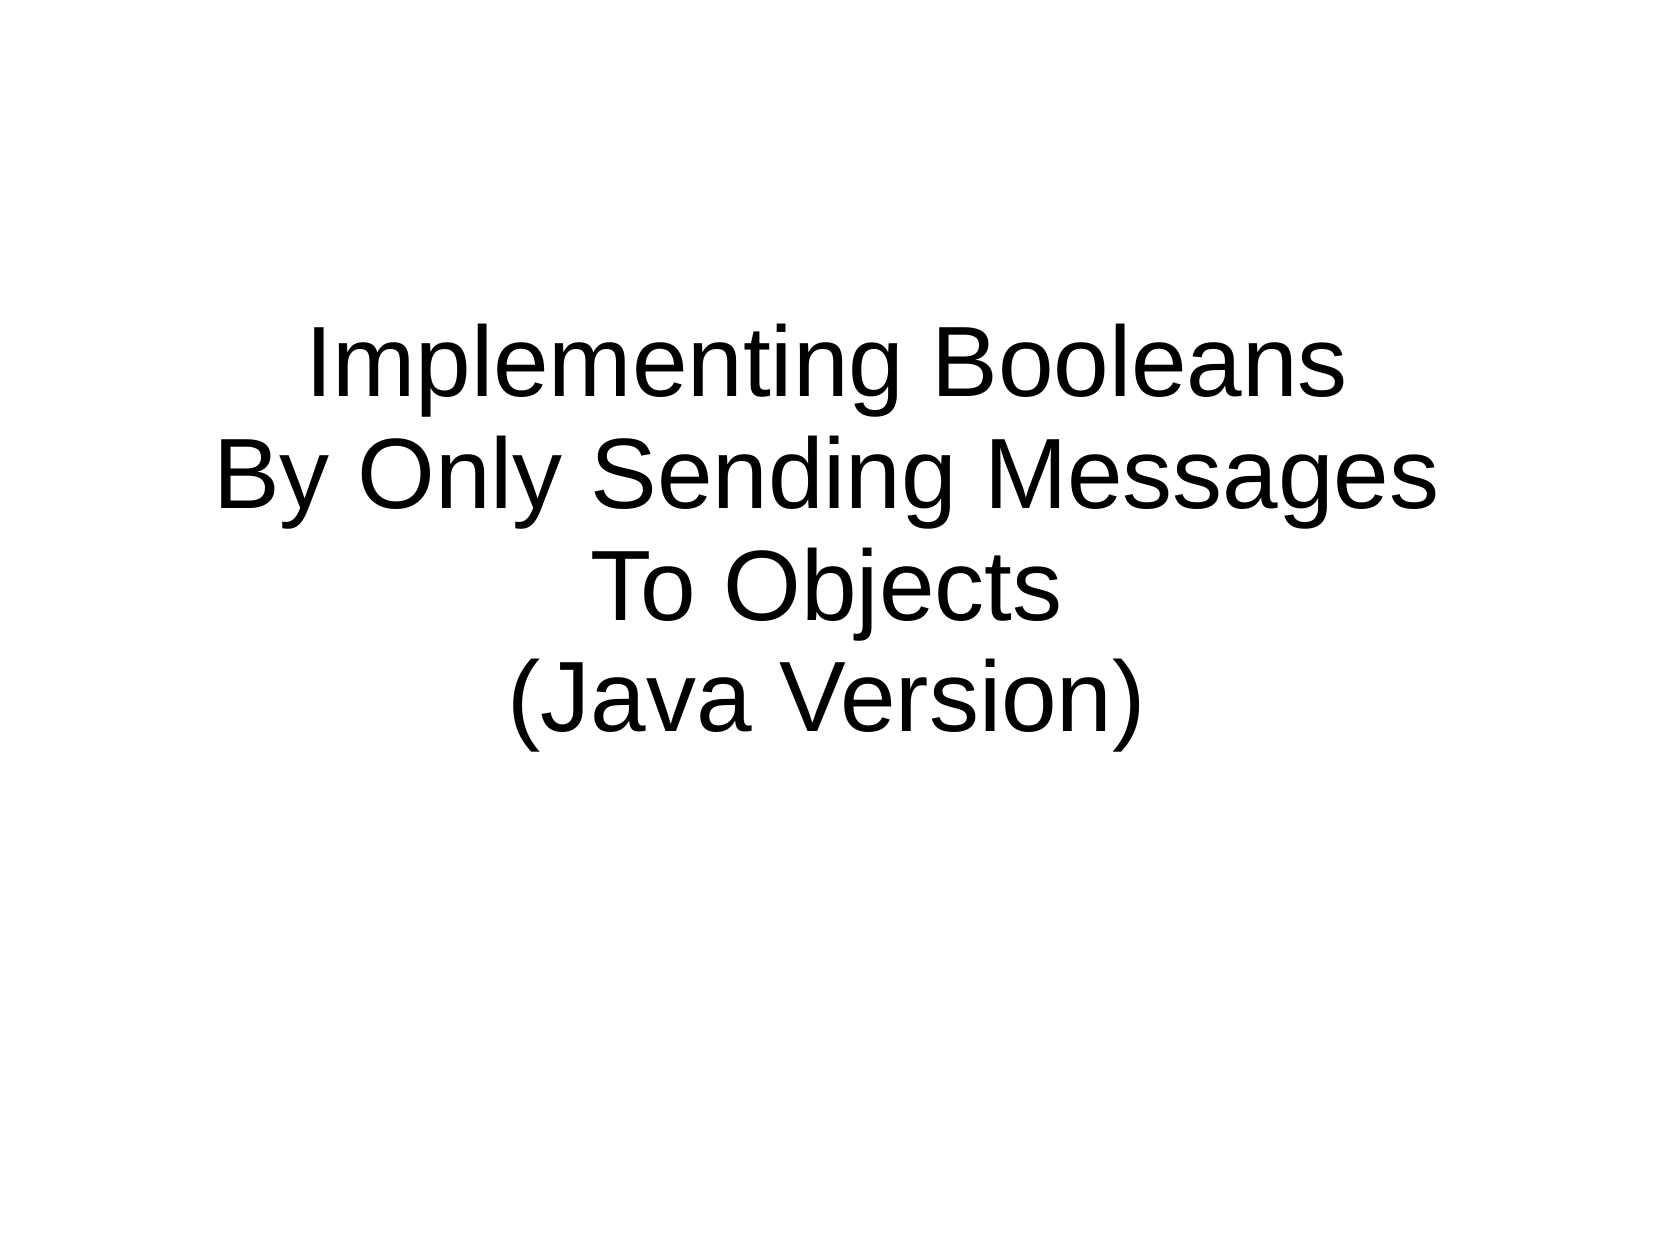

# Implementing Booleans
By Only Sending Messages
To Objects
(Java Version)